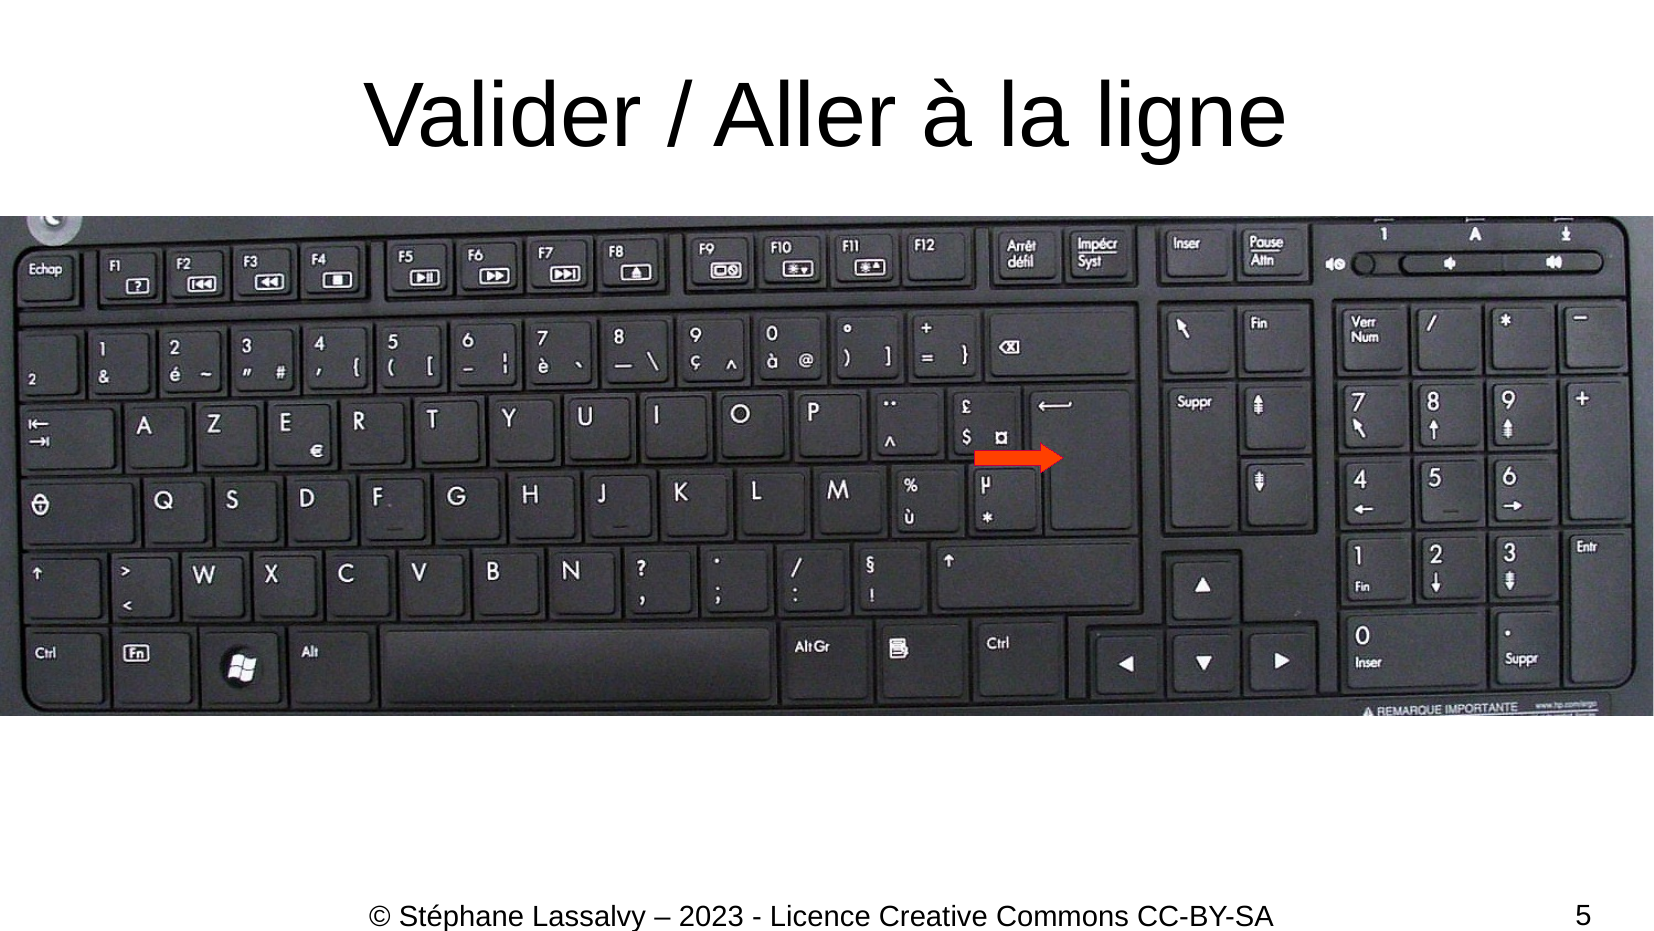

# Valider / Aller à la ligne
© Stéphane Lassalvy – 2023 - Licence Creative Commons CC-BY-SA